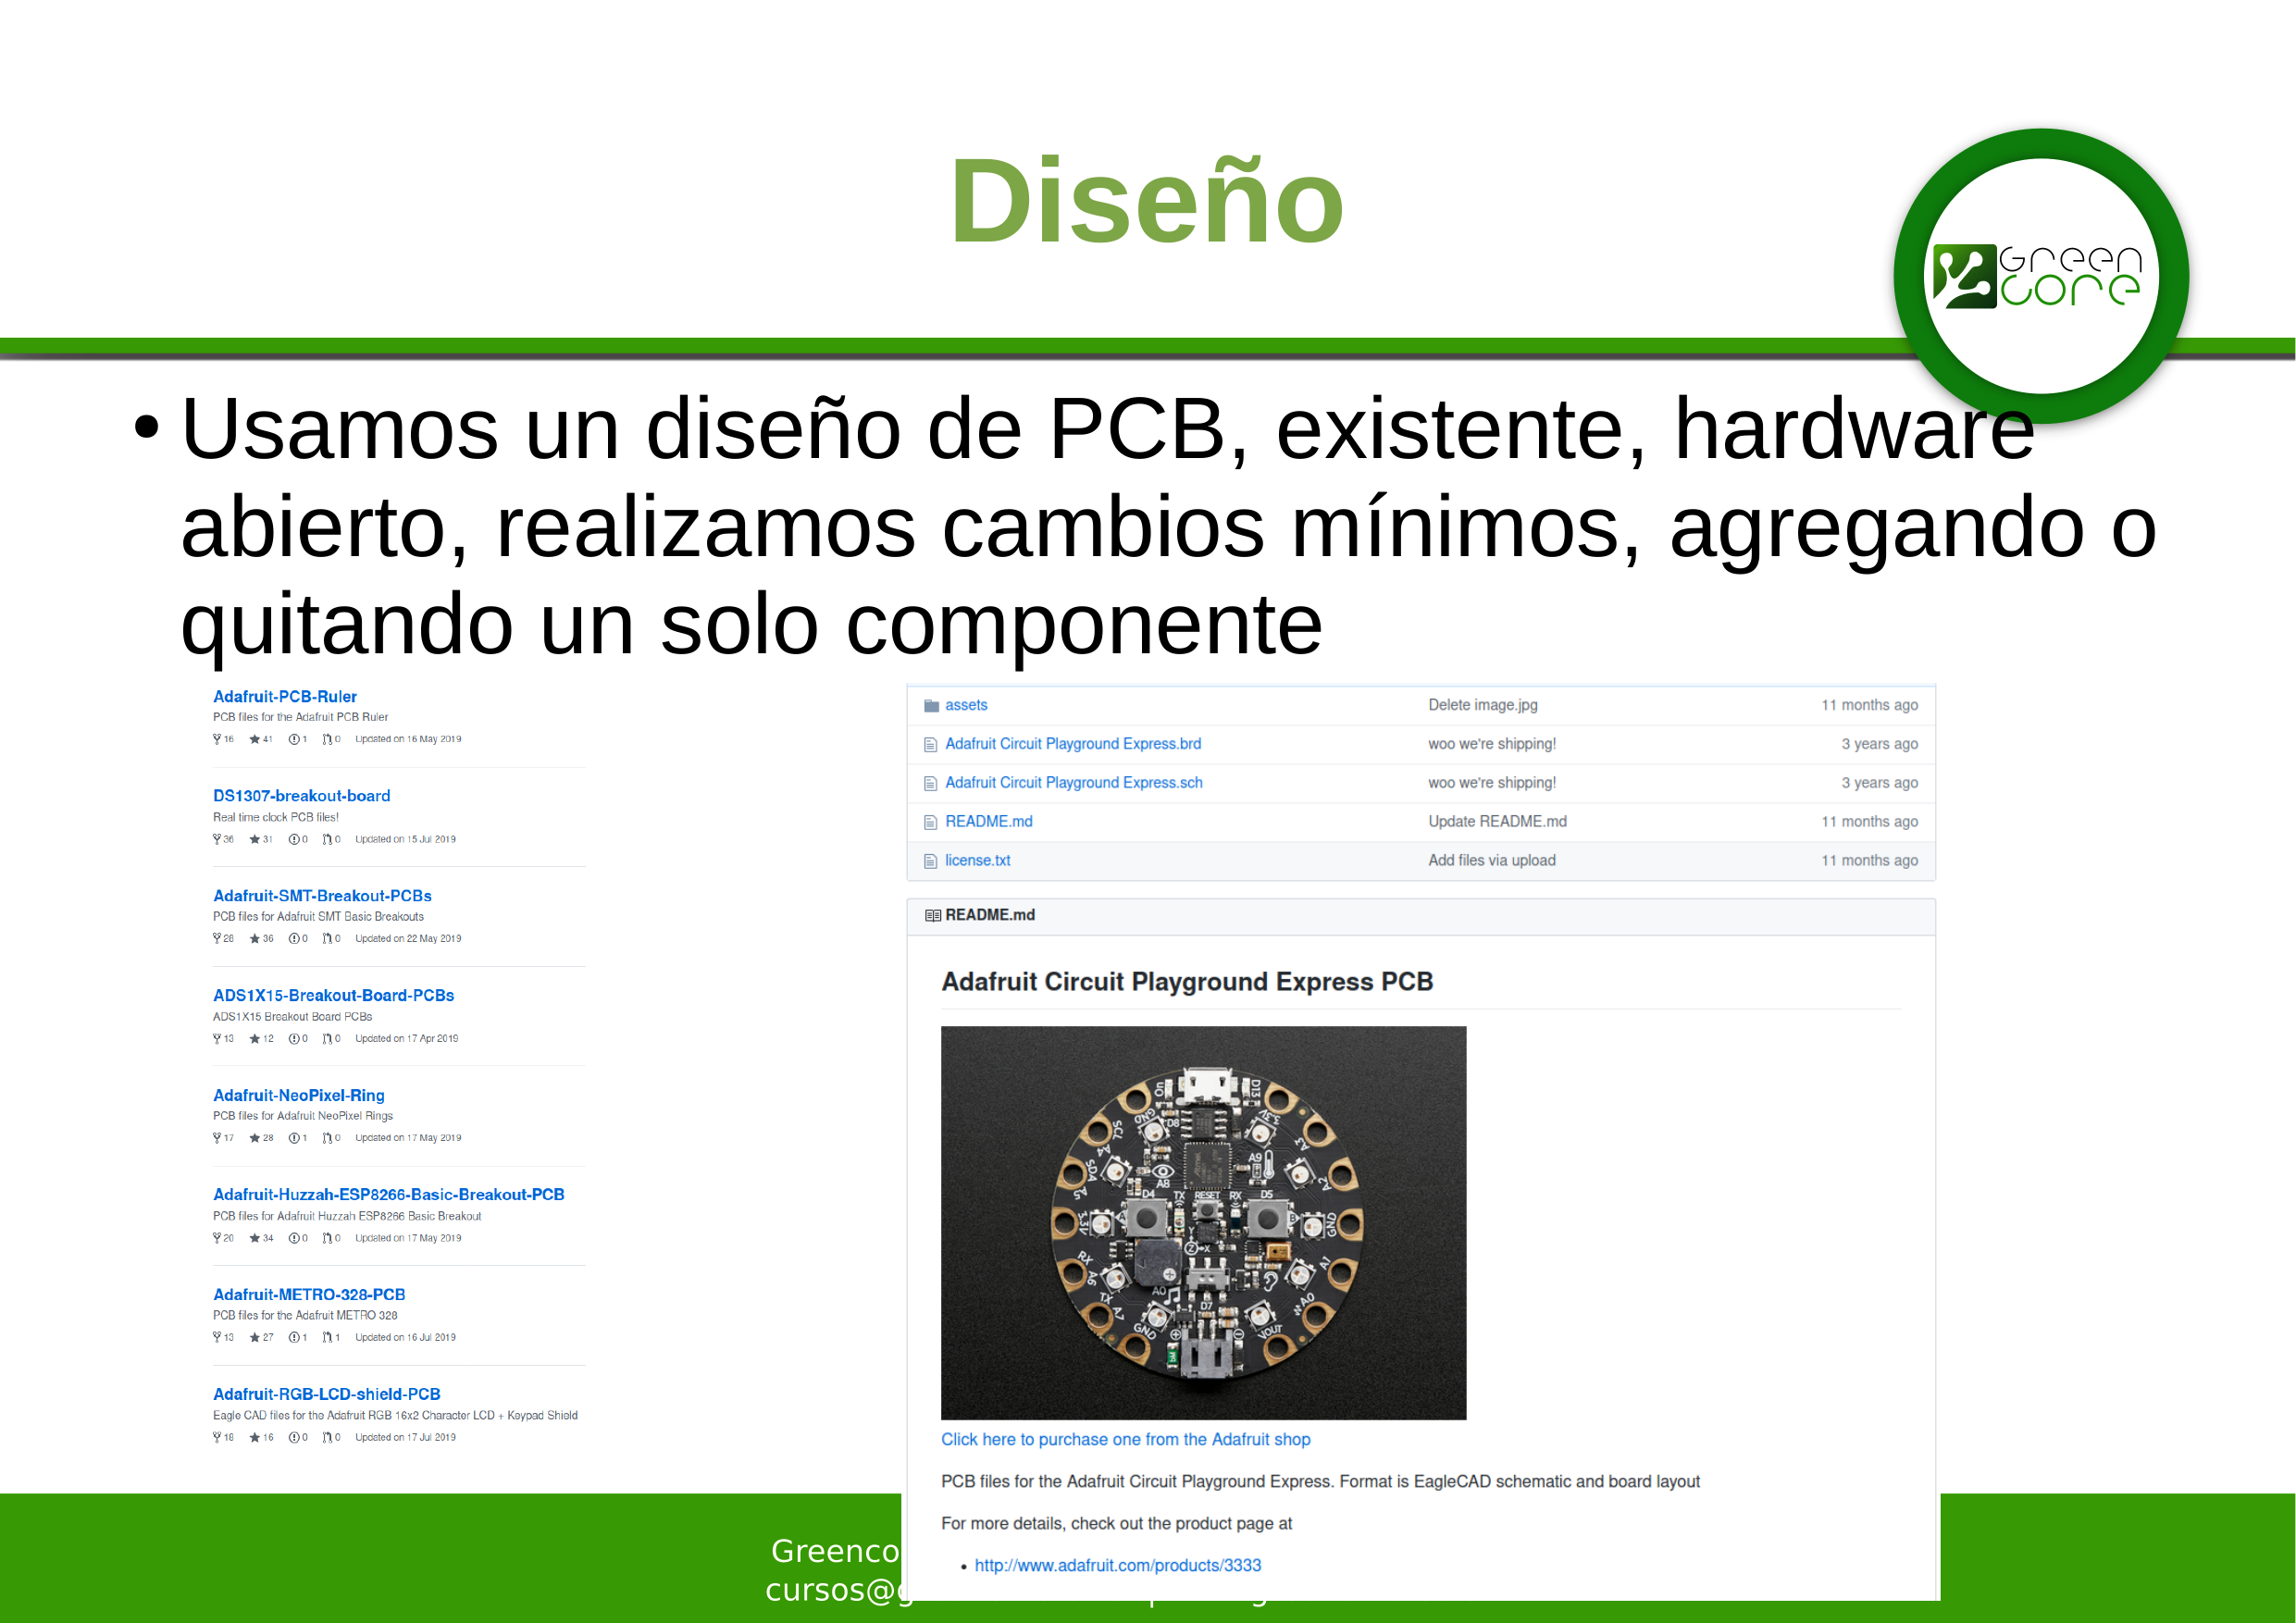

# Diseño
Usamos un diseño de PCB, existente, hardware abierto, realizamos cambios mínimos, agregando o quitando un solo componente